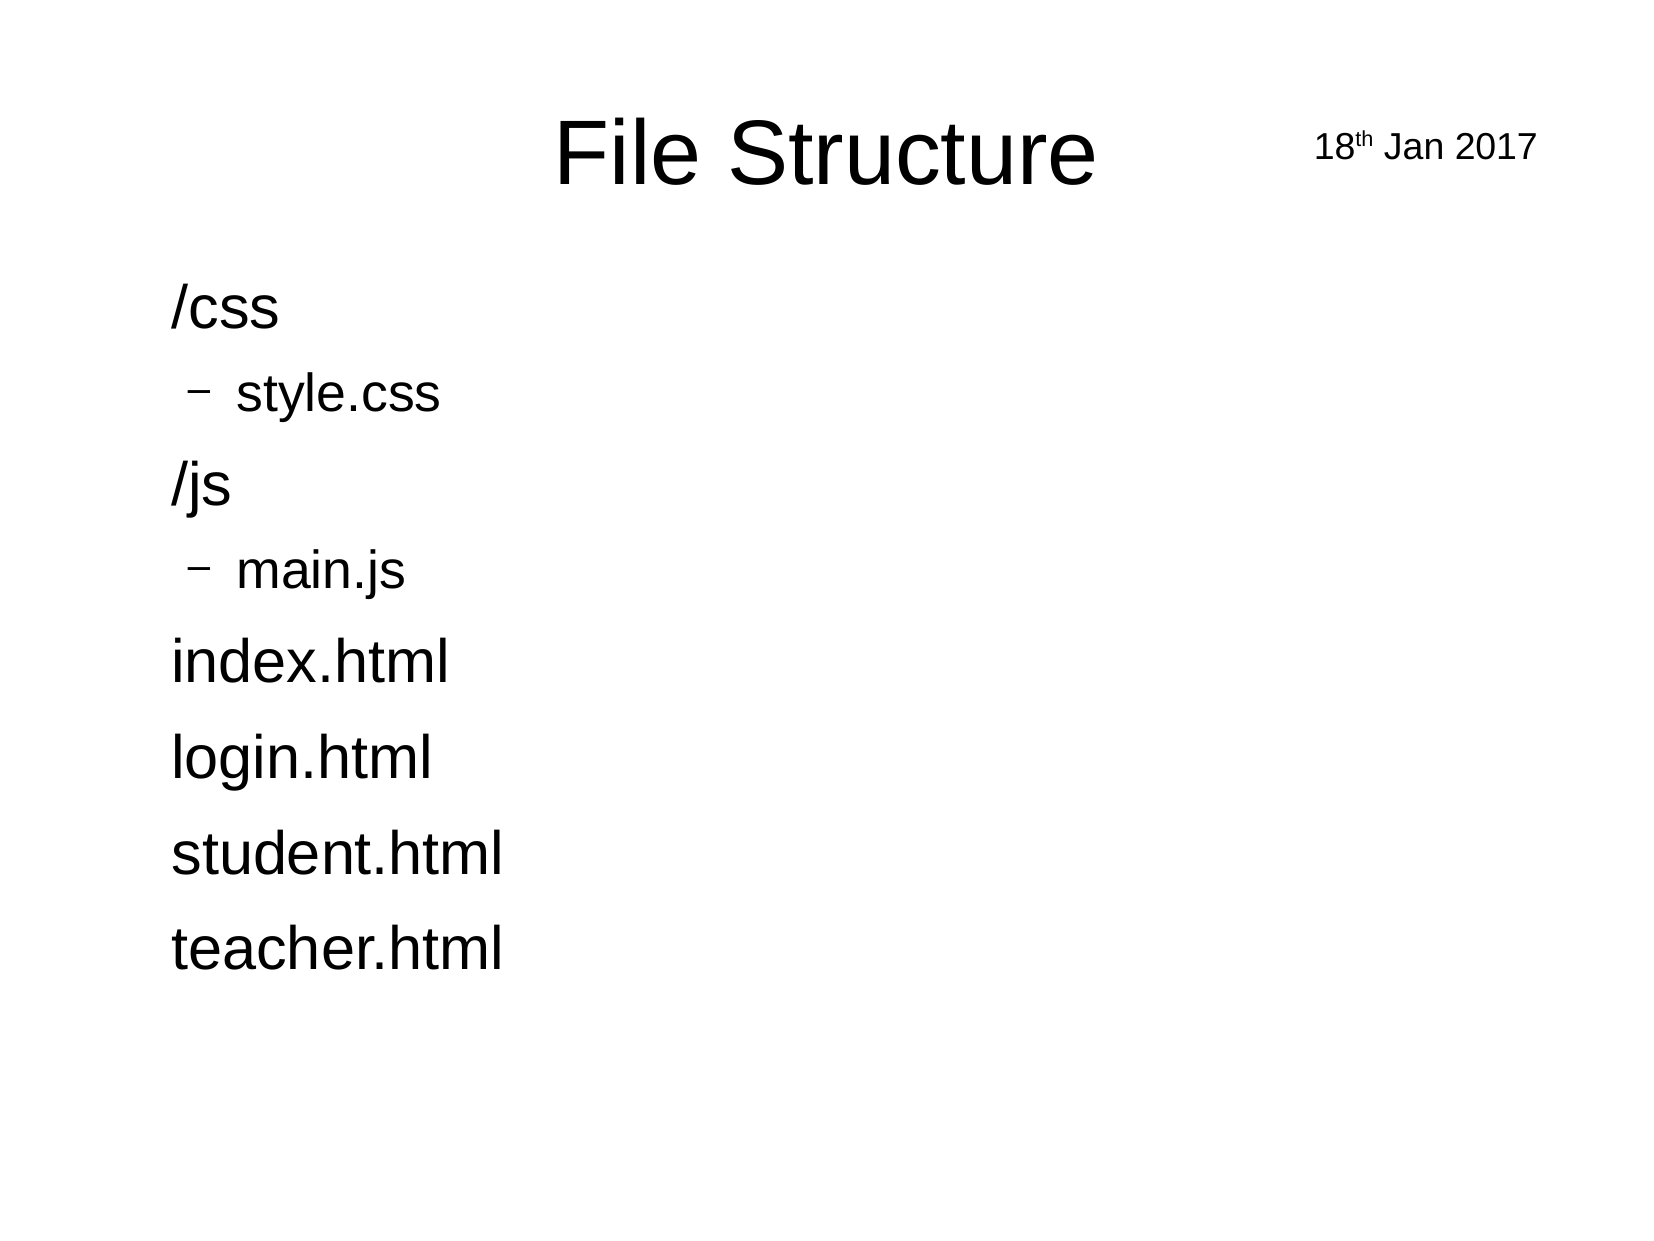

# File Structure
18th Jan 2017
/css
style.css
/js
main.js
index.html
login.html
student.html
teacher.html